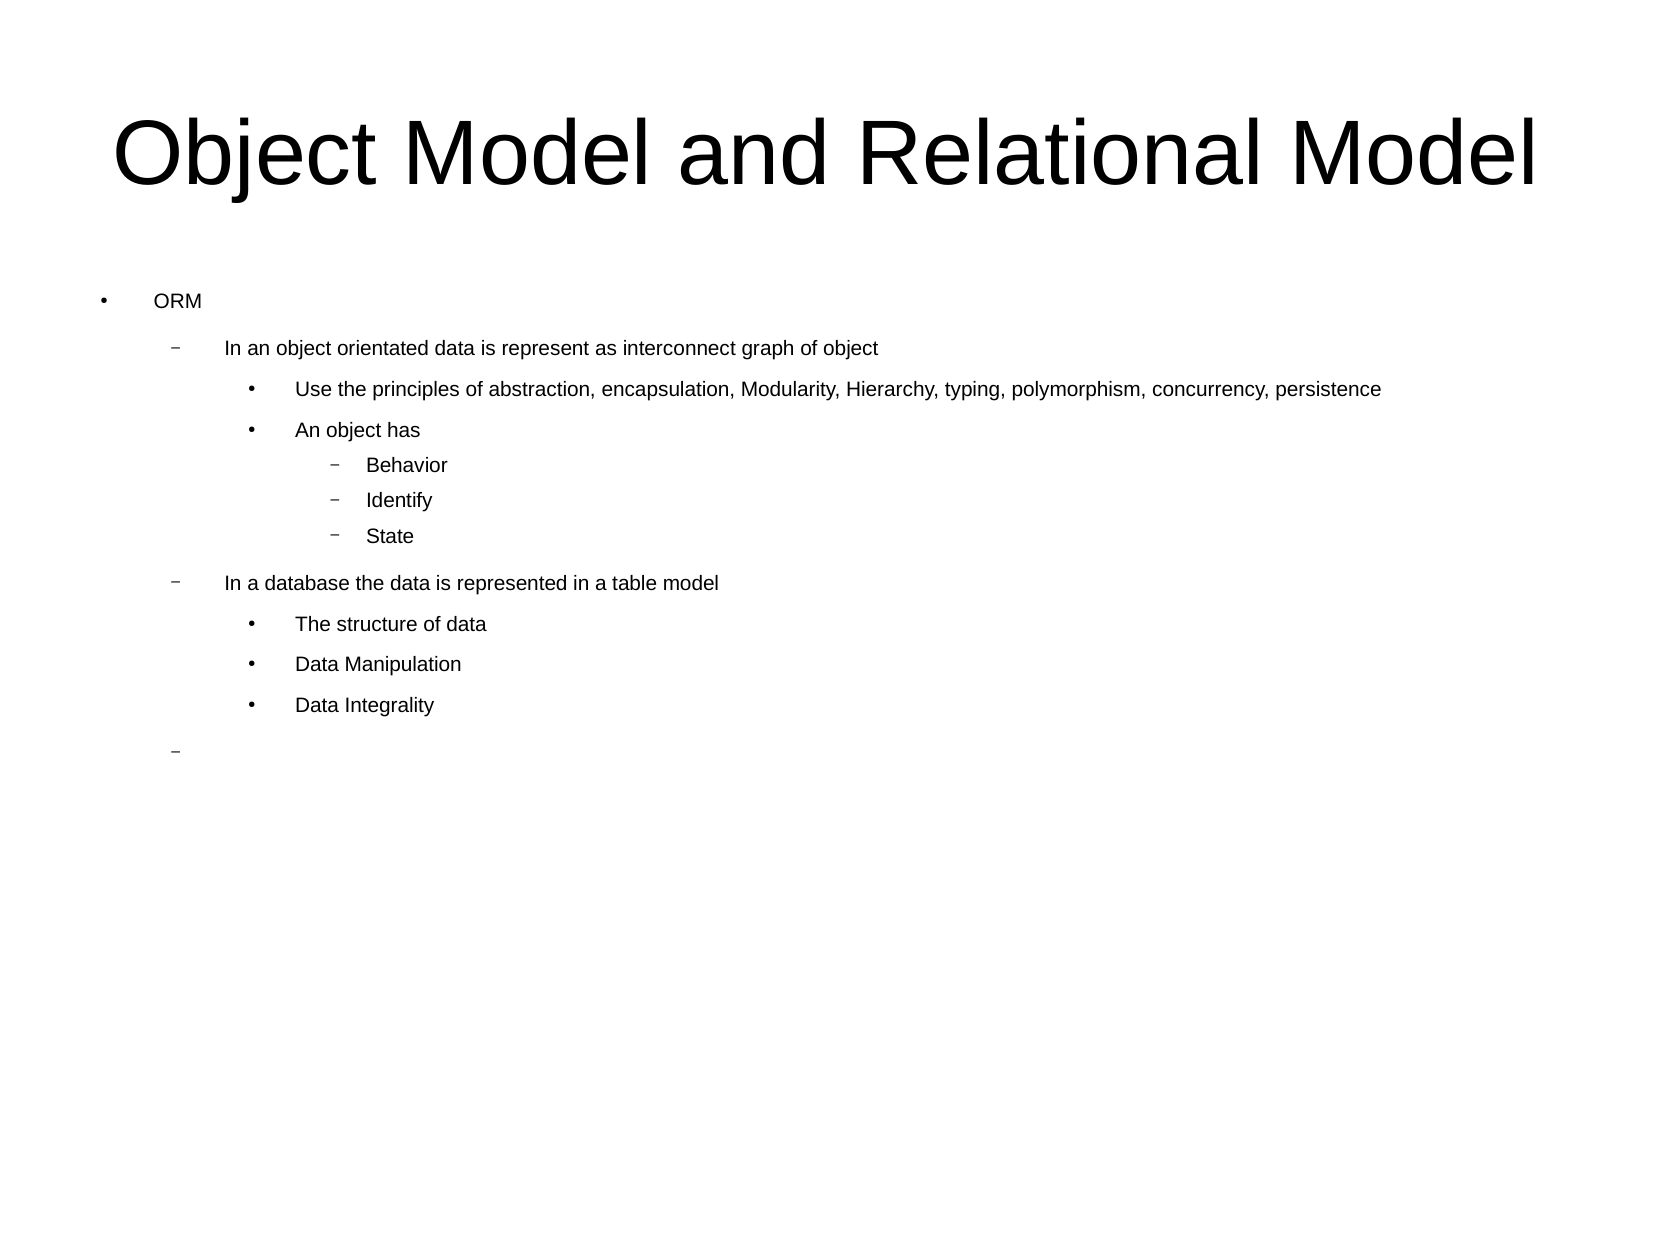

# Object Model and Relational Model
ORM
In an object orientated data is represent as interconnect graph of object
Use the principles of abstraction, encapsulation, Modularity, Hierarchy, typing, polymorphism, concurrency, persistence
An object has
Behavior
Identify
State
In a database the data is represented in a table model
The structure of data
Data Manipulation
Data Integrality